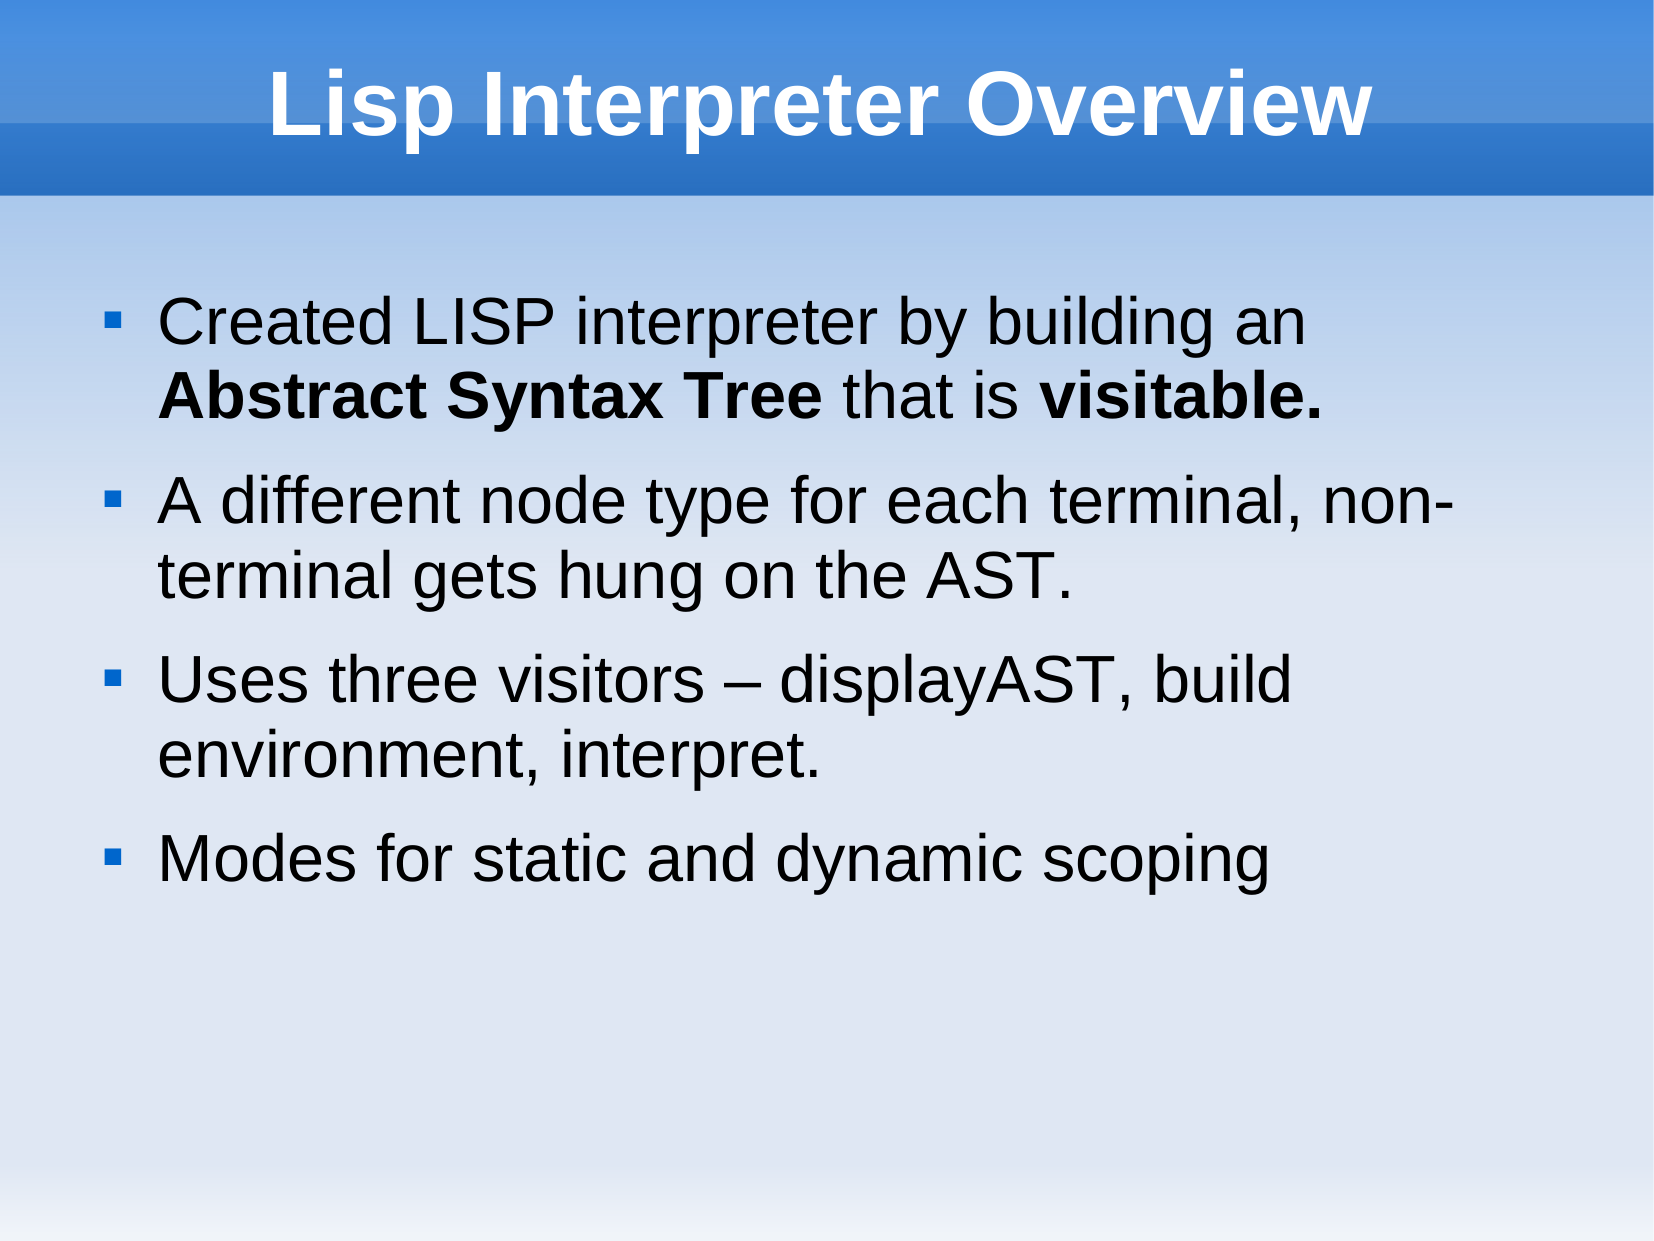

# Lisp Interpreter Overview
Created LISP interpreter by building an Abstract Syntax Tree that is visitable.
A different node type for each terminal, non-terminal gets hung on the AST.
Uses three visitors – displayAST, build environment, interpret.
Modes for static and dynamic scoping